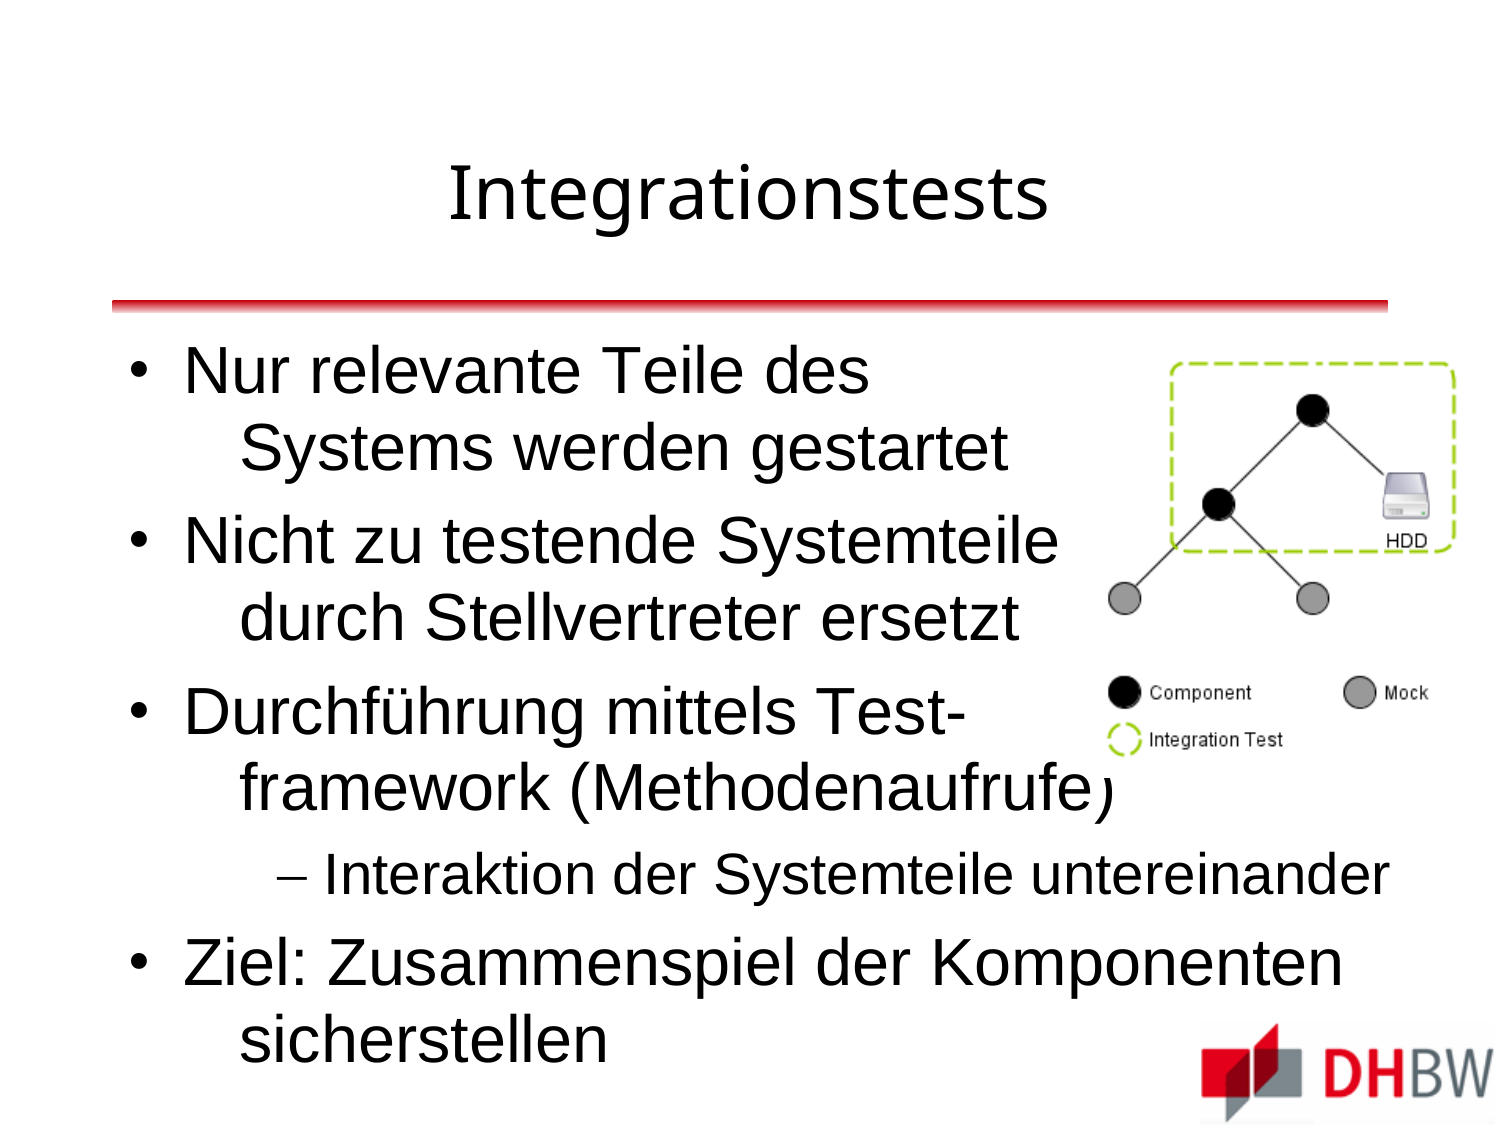

# Integrationstests
Nur relevante Teile des
Systems werden gestartet
Nicht zu testende Systemteile
durch Stellvertreter ersetzt
Durchführung mittels Test-
framework (Methodenaufrufe)
Interaktion der Systemteile untereinander
Ziel: Zusammenspiel der Komponenten sicherstellen